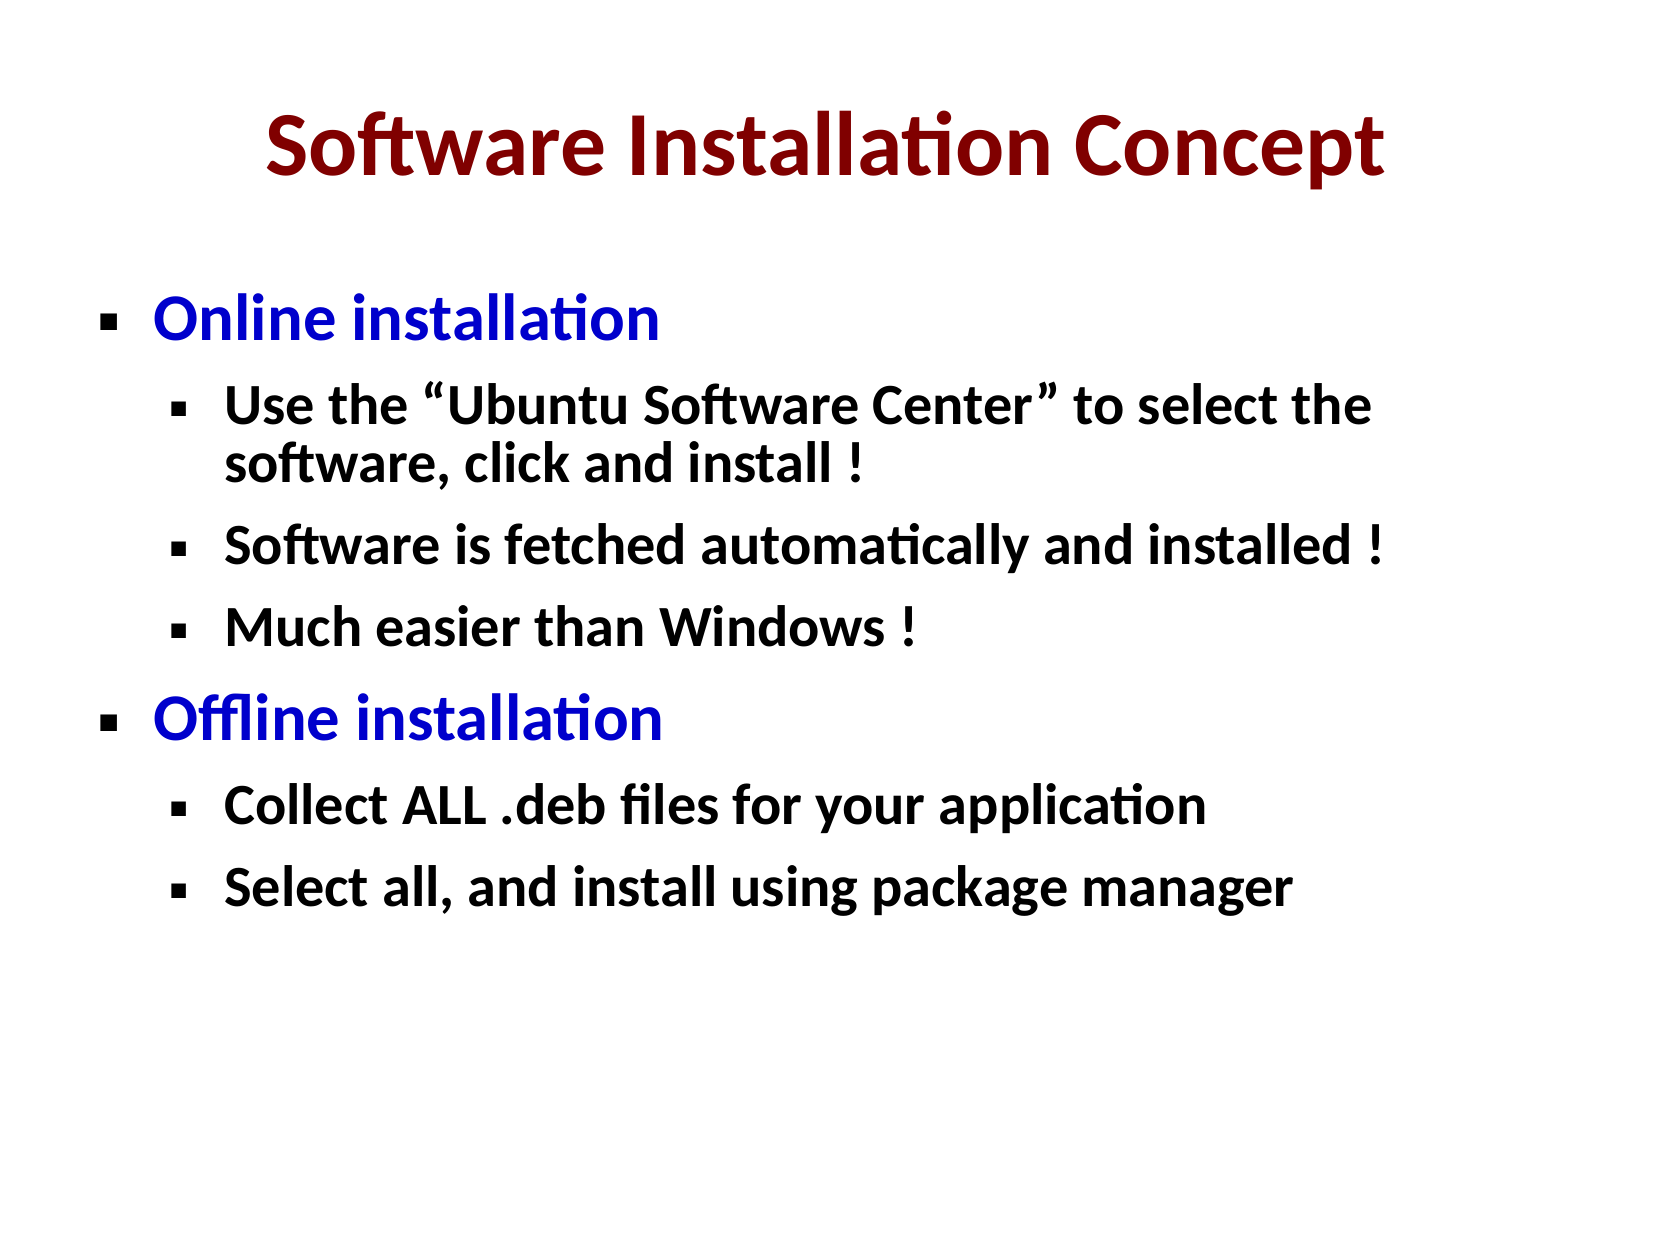

# Software Installation Concept
Online installation
Use the “Ubuntu Software Center” to select the software, click and install !
Software is fetched automatically and installed !
Much easier than Windows !
Offline installation
Collect ALL .deb files for your application
Select all, and install using package manager